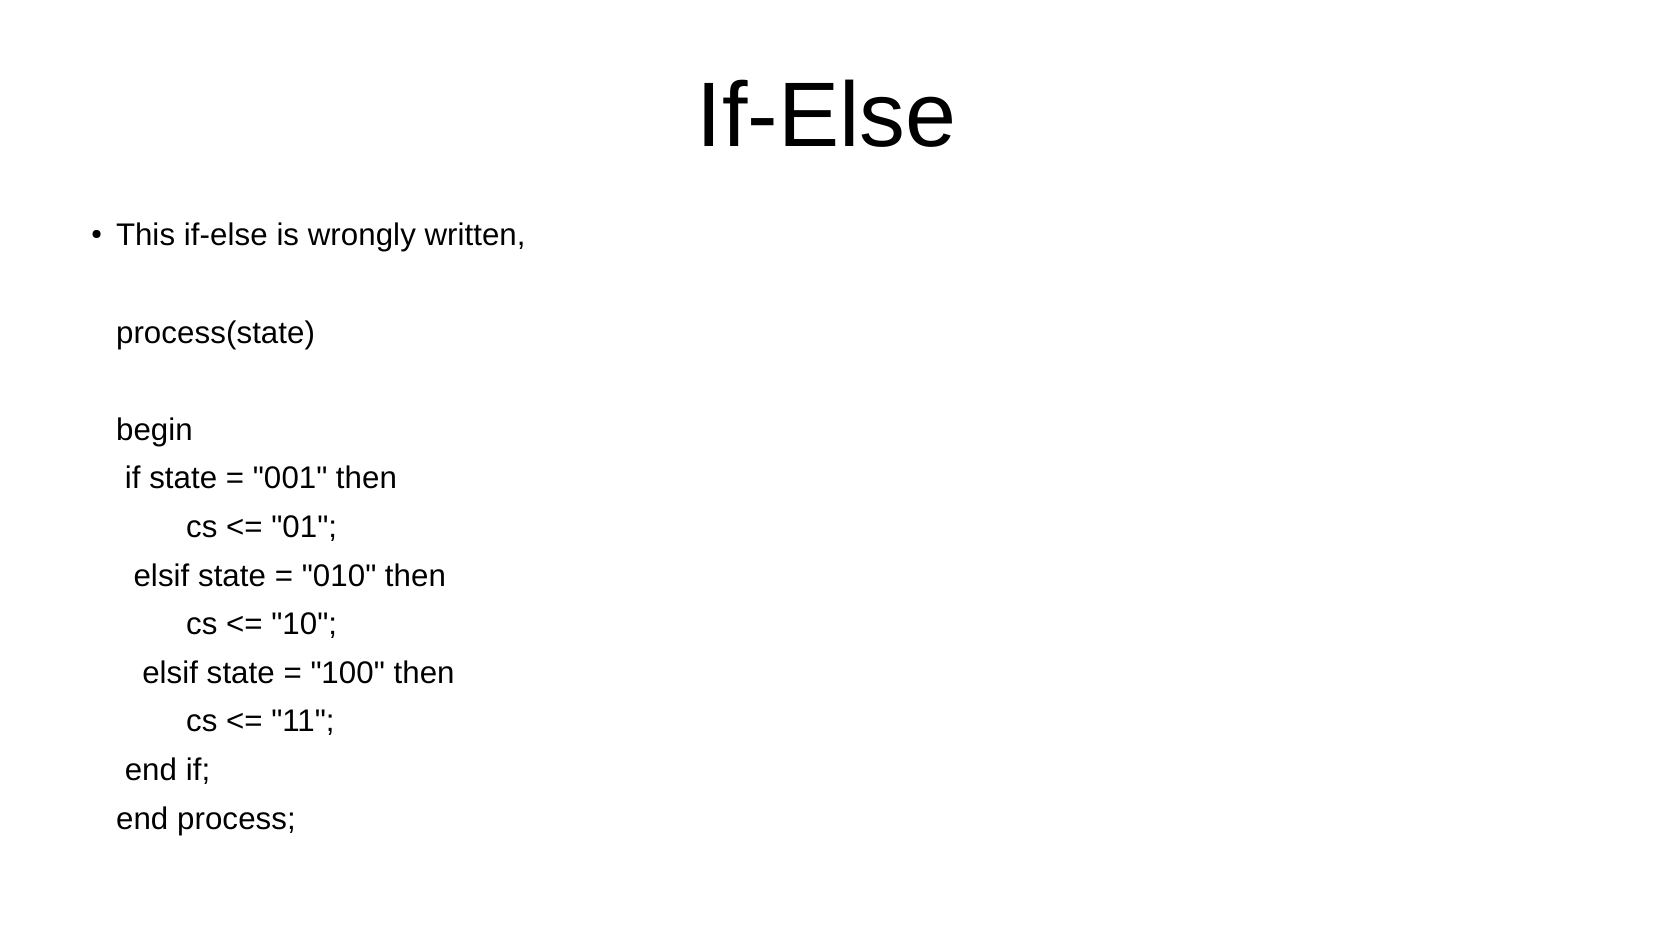

# If-Else
This if-else is wrongly written,
process(state)
begin
 if state = "001" then
 cs <= "01";
 elsif state = "010" then
 cs <= "10";
 elsif state = "100" then
 cs <= "11";
 end if;
end process;